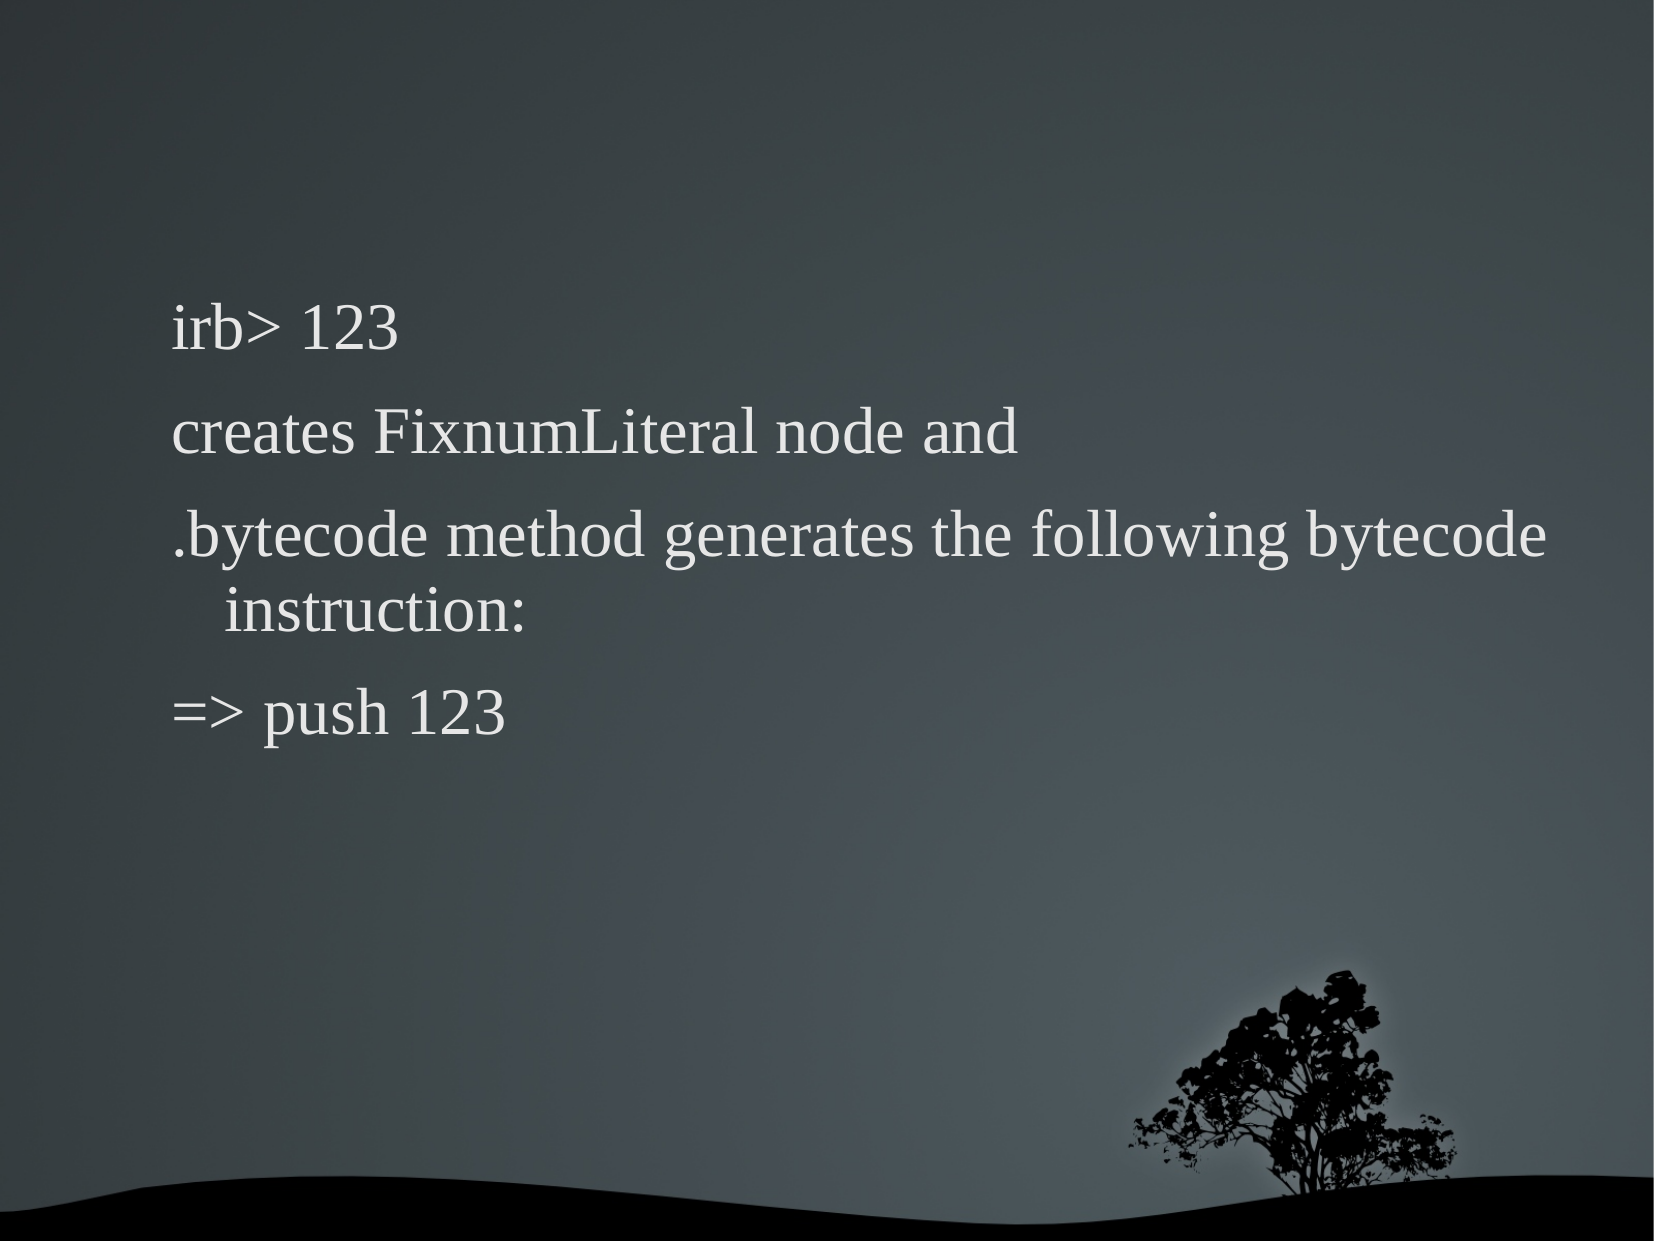

#
irb> 123
creates FixnumLiteral node and
.bytecode method generates the following bytecode instruction:
=> push 123